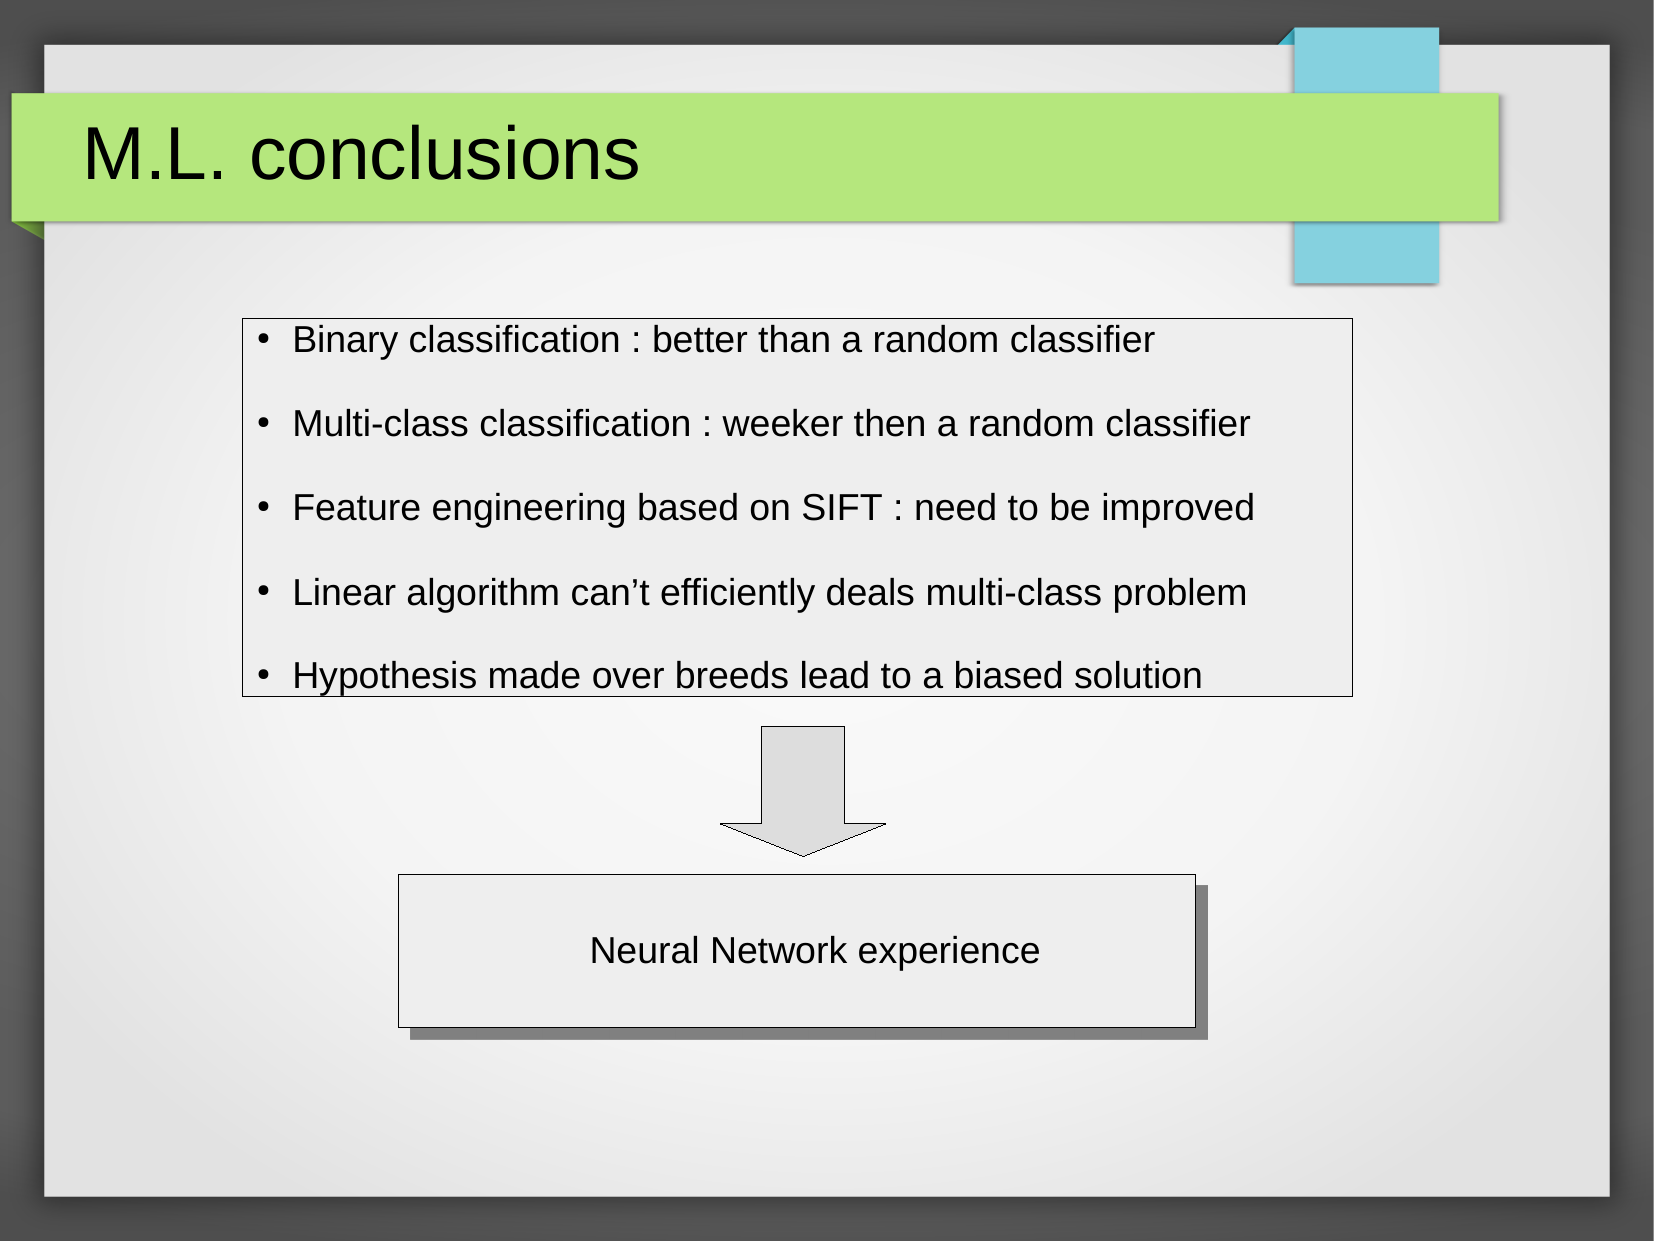

# M.L. conclusions
Binary classification : better than a random classifier
Multi-class classification : weeker then a random classifier
Feature engineering based on SIFT : need to be improved
Linear algorithm can’t efficiently deals multi-class problem
Hypothesis made over breeds lead to a biased solution
Neural Network experience